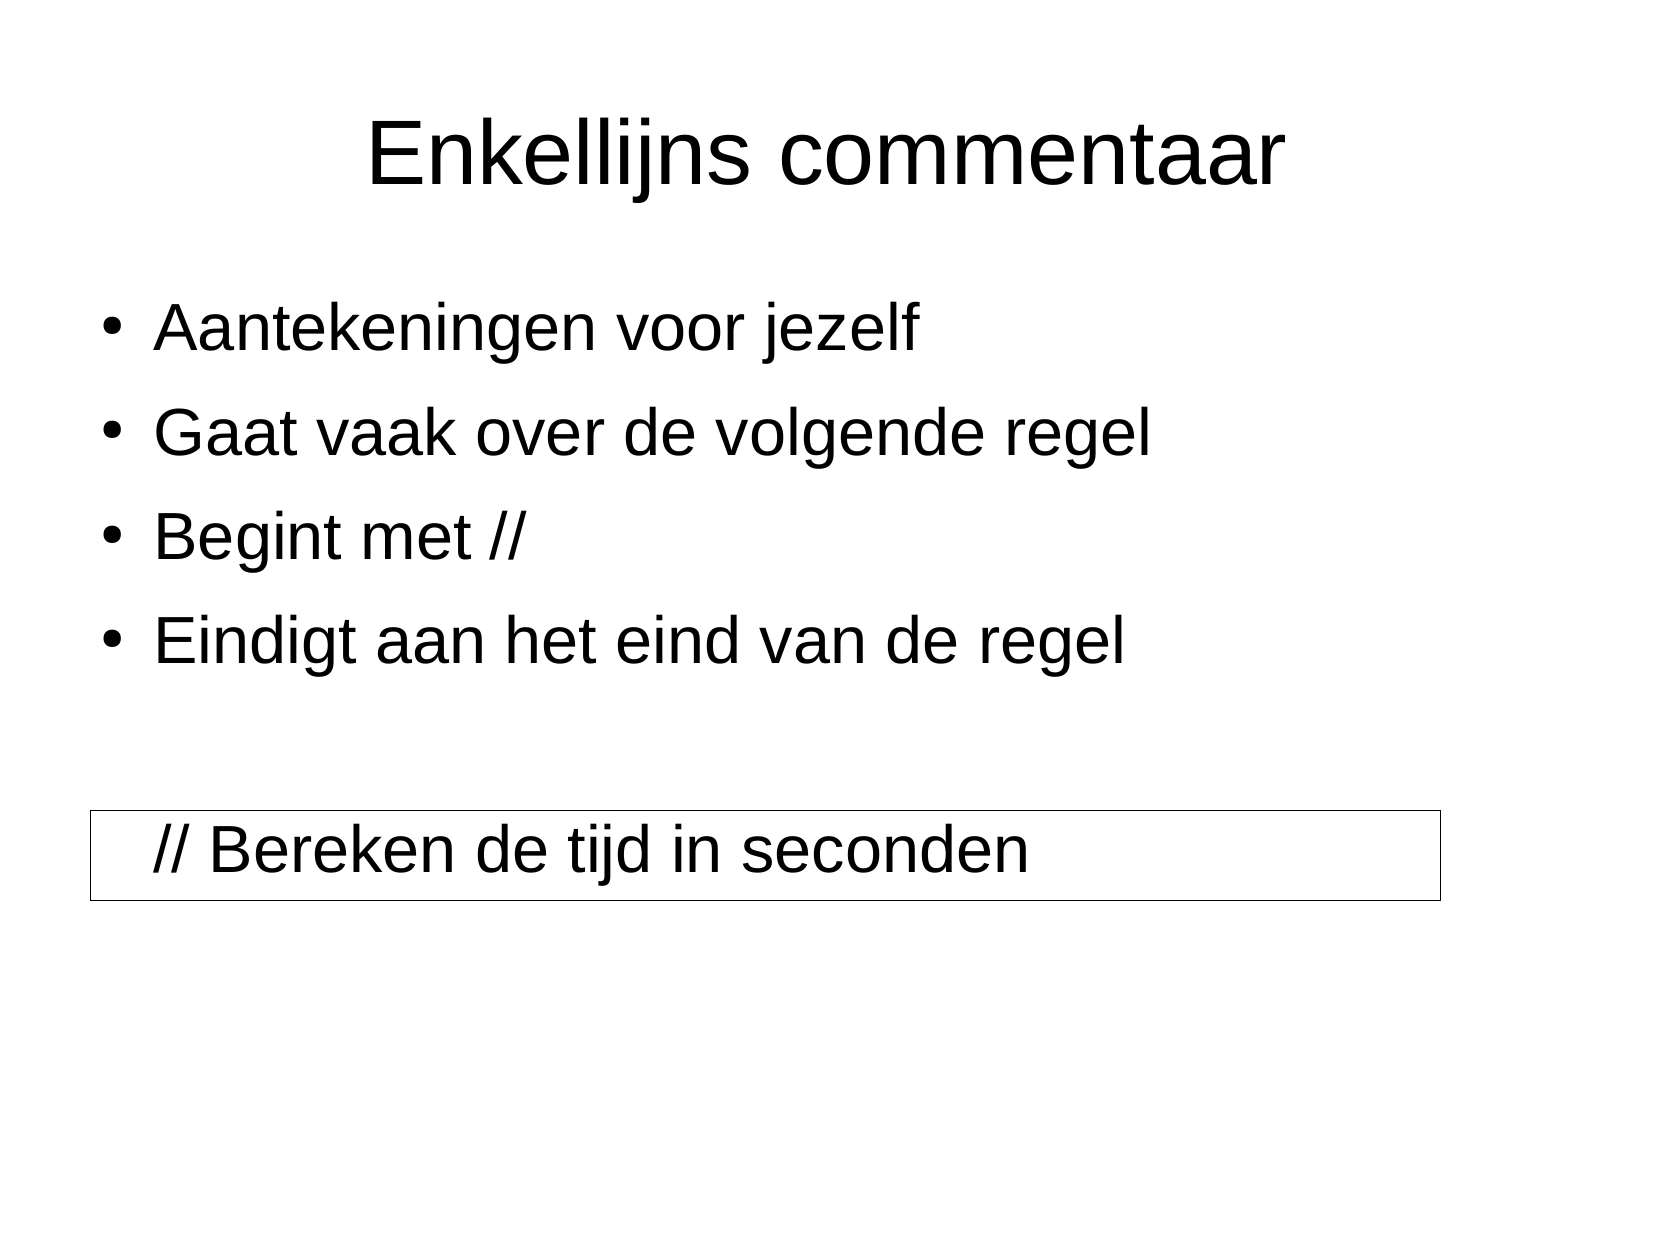

# Enkellijns commentaar
Aantekeningen voor jezelf
Gaat vaak over de volgende regel
Begint met //
Eindigt aan het eind van de regel
// Bereken de tijd in seconden